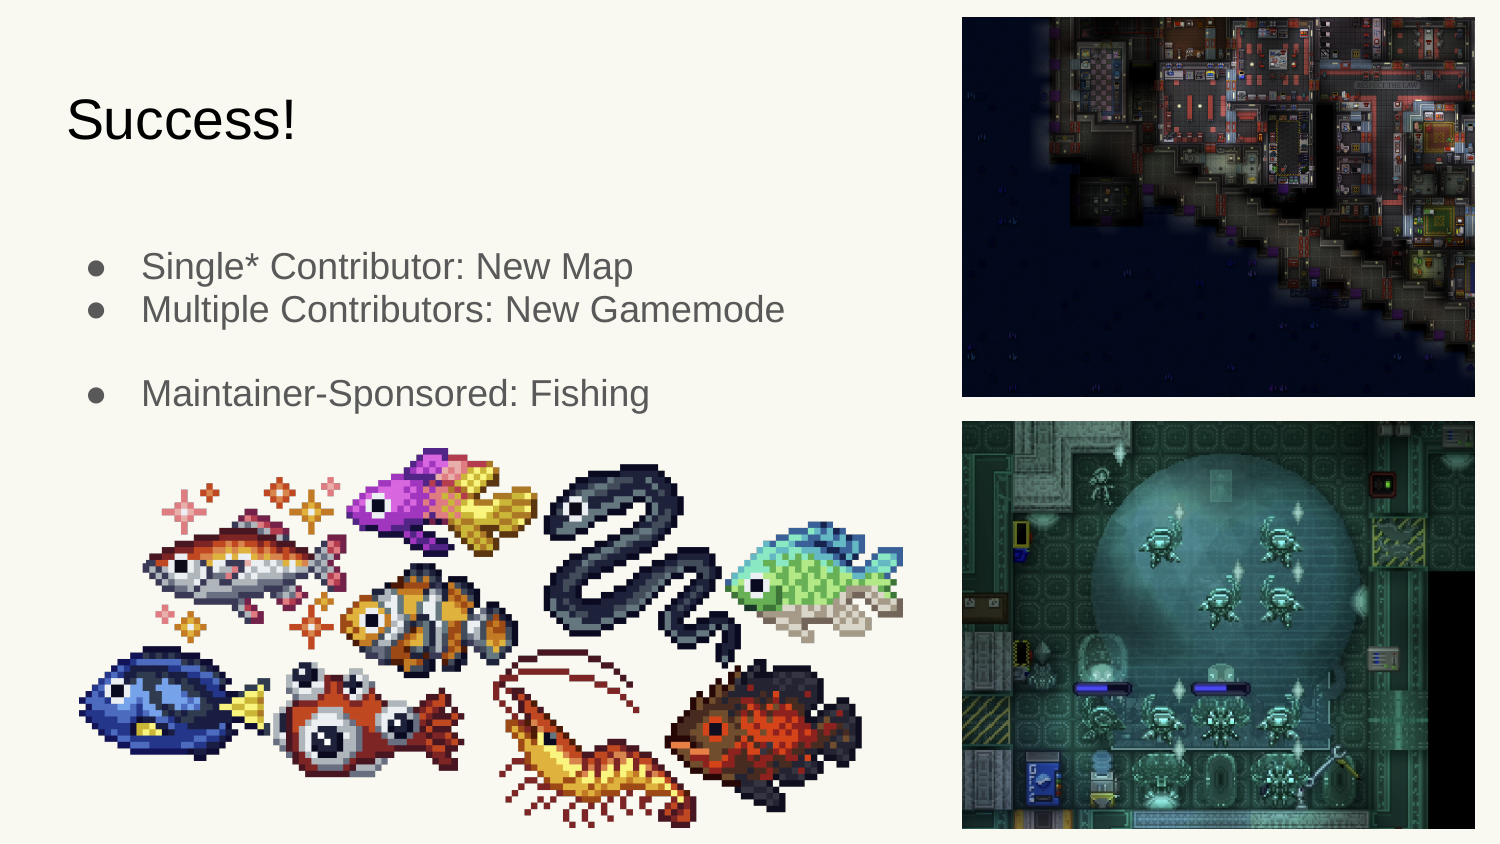

Success!
# Maintainer-Sponsored: Fishing
Multiple Contributors: New Gamemode
Single* Contributor: New Map